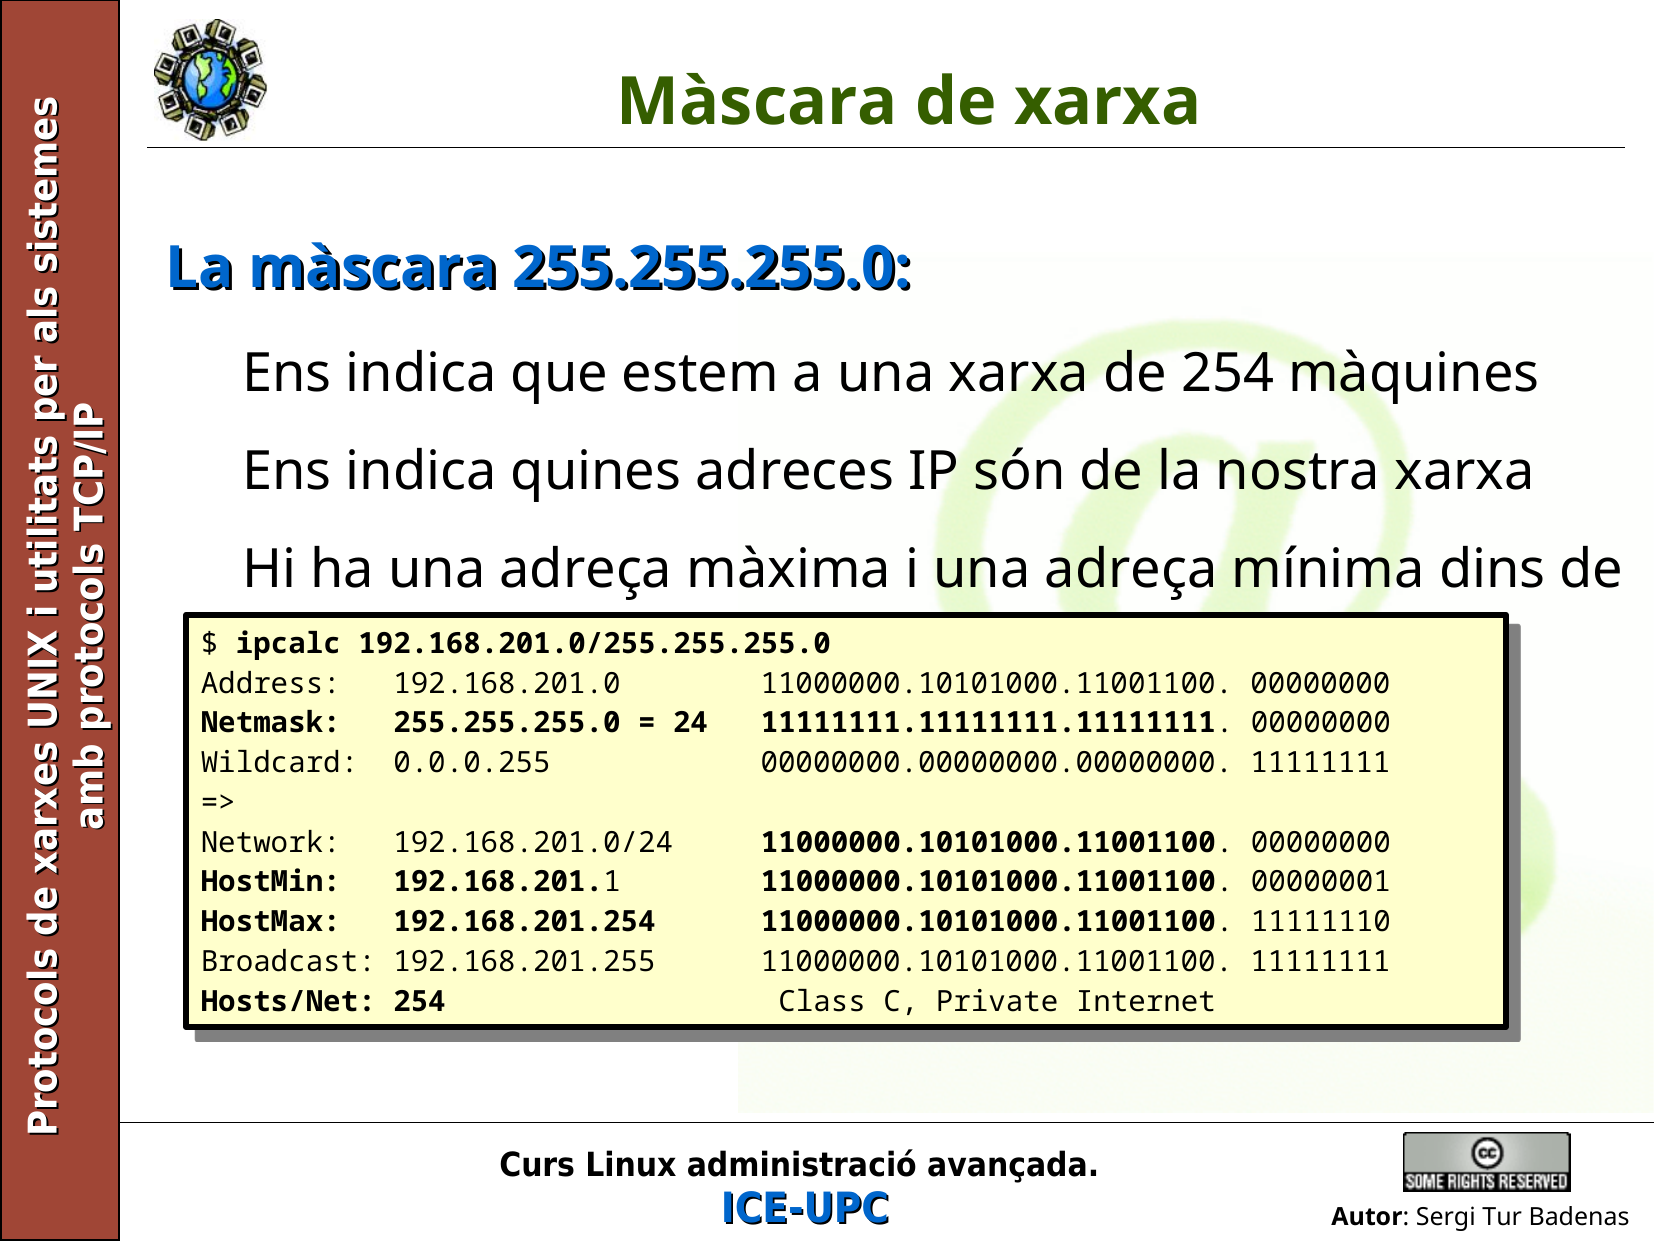

# Màscara de xarxa
La màscara 255.255.255.0:
Ens indica que estem a una xarxa de 254 màquines
Ens indica quines adreces IP són de la nostra xarxa
Hi ha una adreça màxima i una adreça mínima dins de la xarxa
$ ipcalc 192.168.201.0/255.255.255.0
Address: 192.168.201.0 11000000.10101000.11001100. 00000000
Netmask: 255.255.255.0 = 24 11111111.11111111.11111111. 00000000
Wildcard: 0.0.0.255 00000000.00000000.00000000. 11111111
=>
Network: 192.168.201.0/24 11000000.10101000.11001100. 00000000
HostMin: 192.168.201.1 11000000.10101000.11001100. 00000001
HostMax: 192.168.201.254 11000000.10101000.11001100. 11111110
Broadcast: 192.168.201.255 11000000.10101000.11001100. 11111111
Hosts/Net: 254 Class C, Private Internet